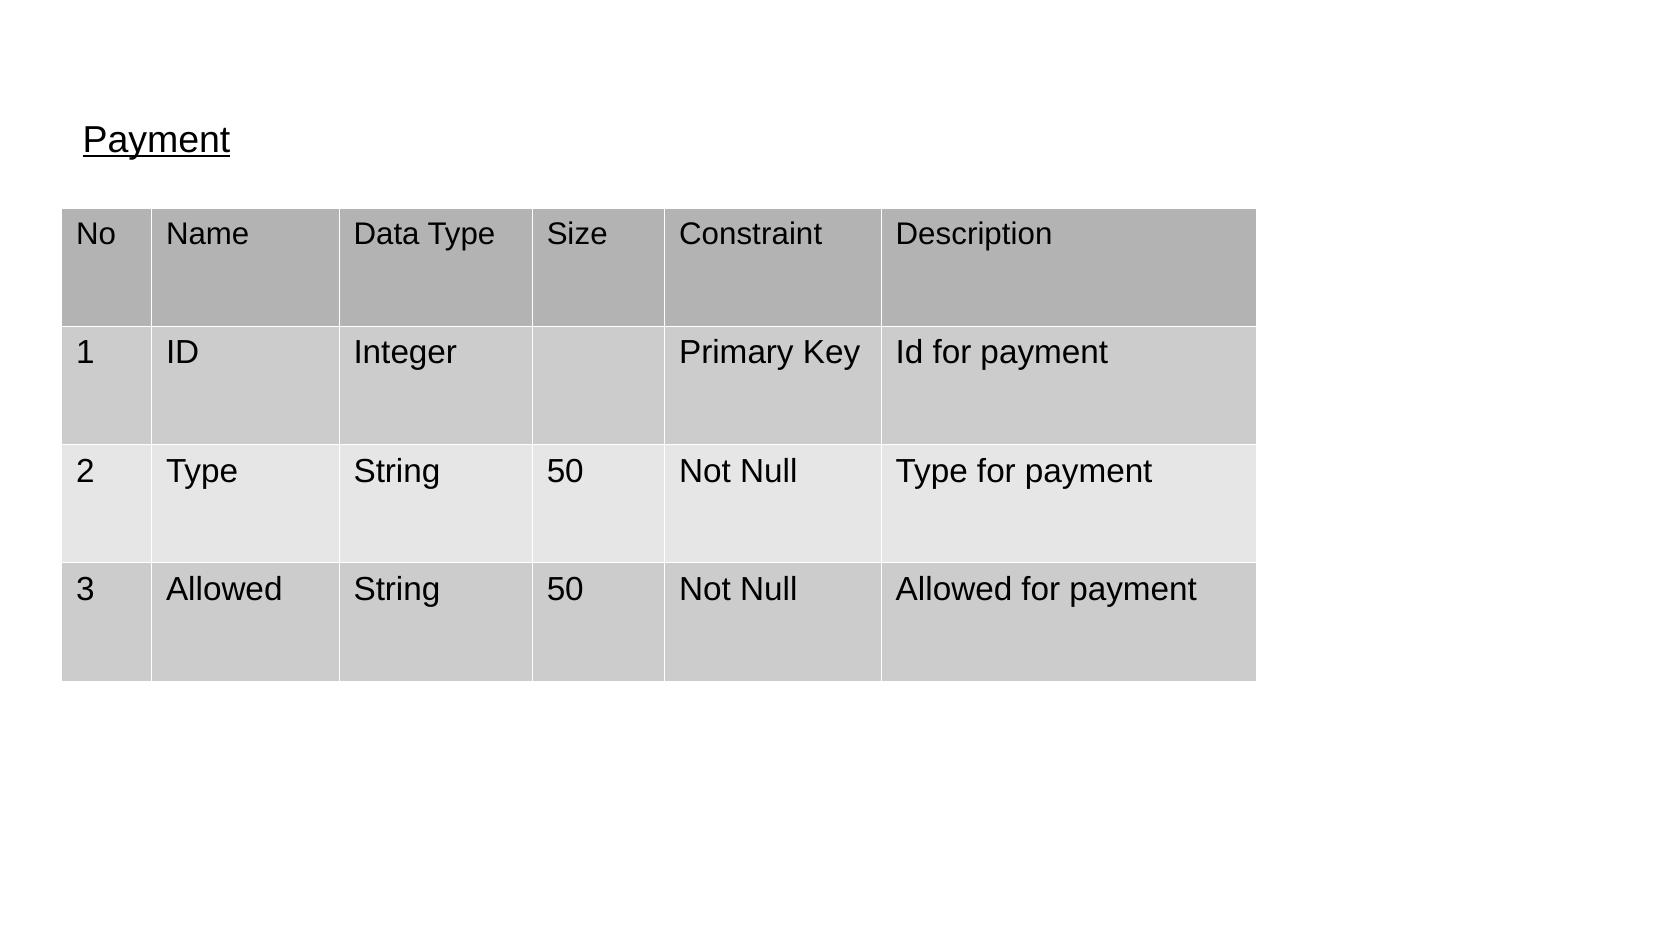

# Payment
| No | Name | Data Type | Size | Constraint | Description |
| --- | --- | --- | --- | --- | --- |
| 1 | ID | Integer | | Primary Key | Id for payment |
| 2 | Type | String | 50 | Not Null | Type for payment |
| 3 | Allowed | String | 50 | Not Null | Allowed for payment |